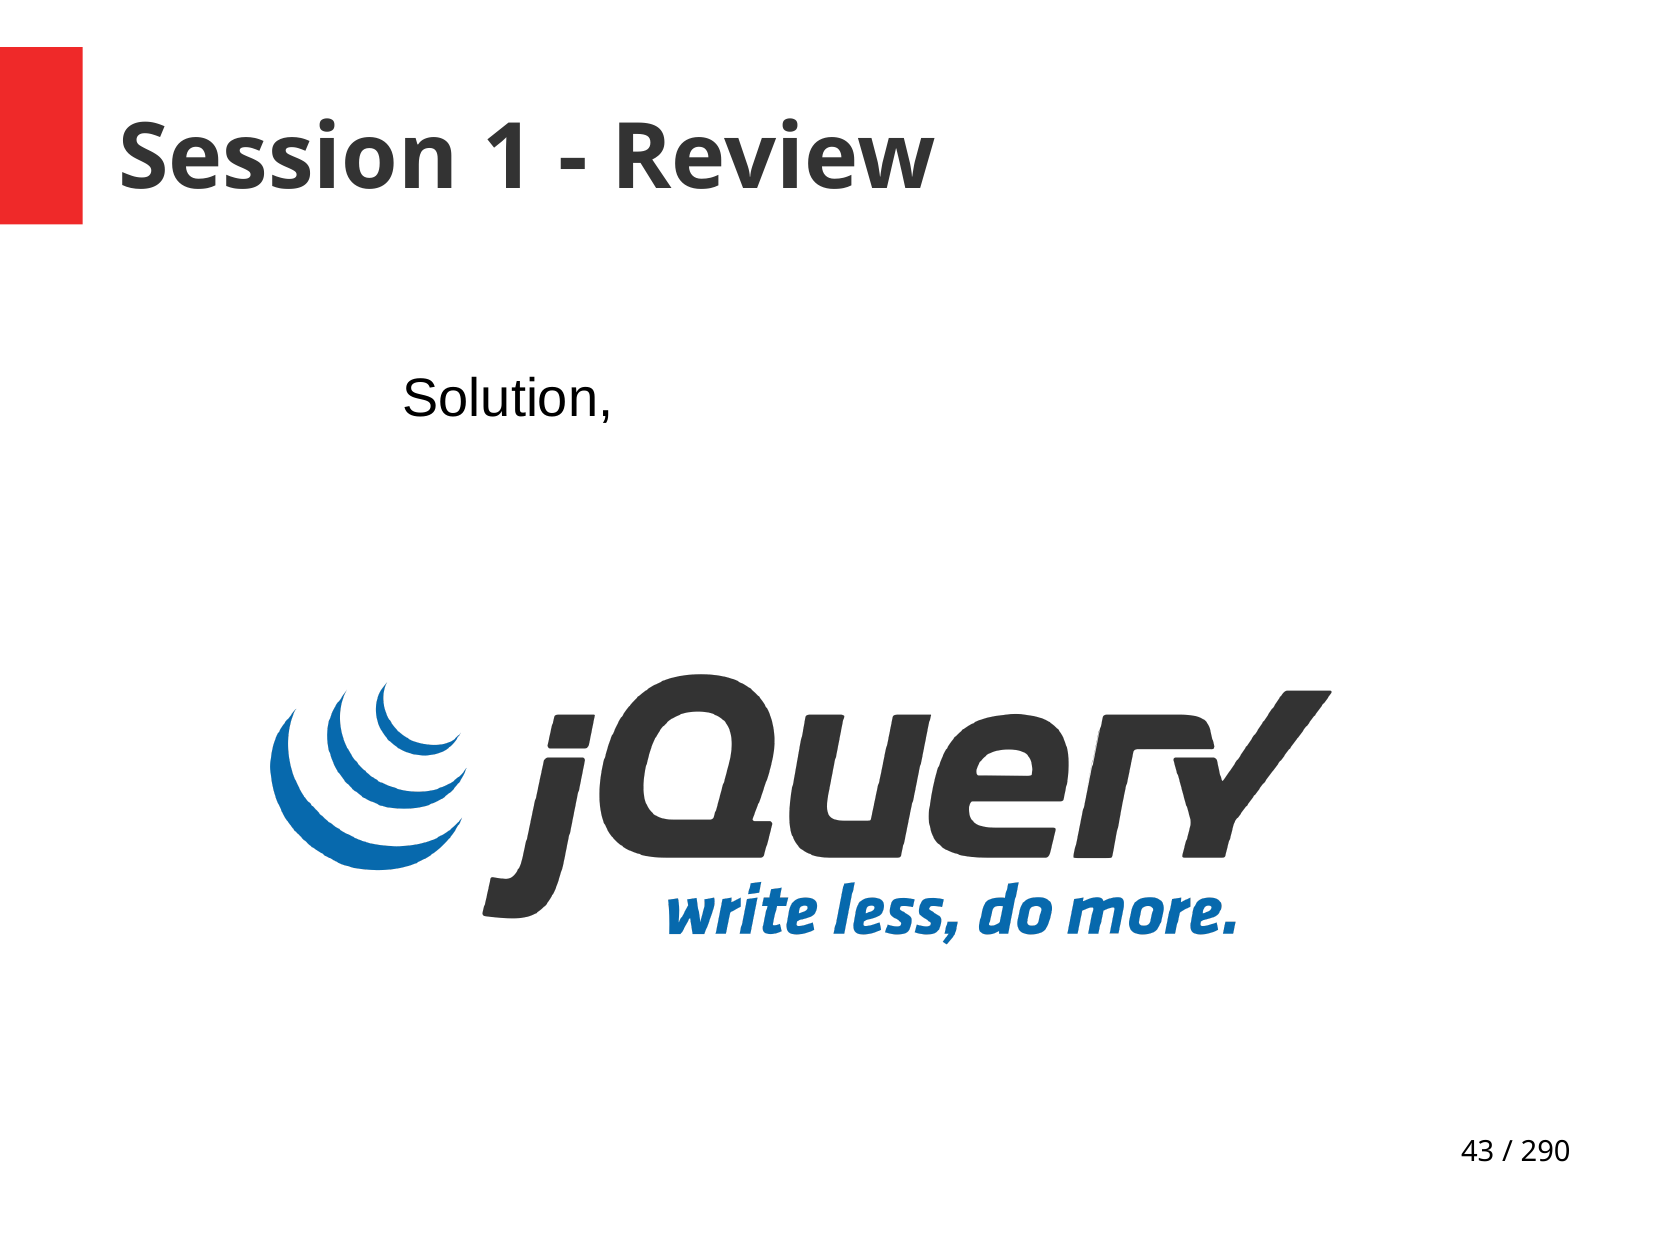

# Session 1 - Review
Solution,
43